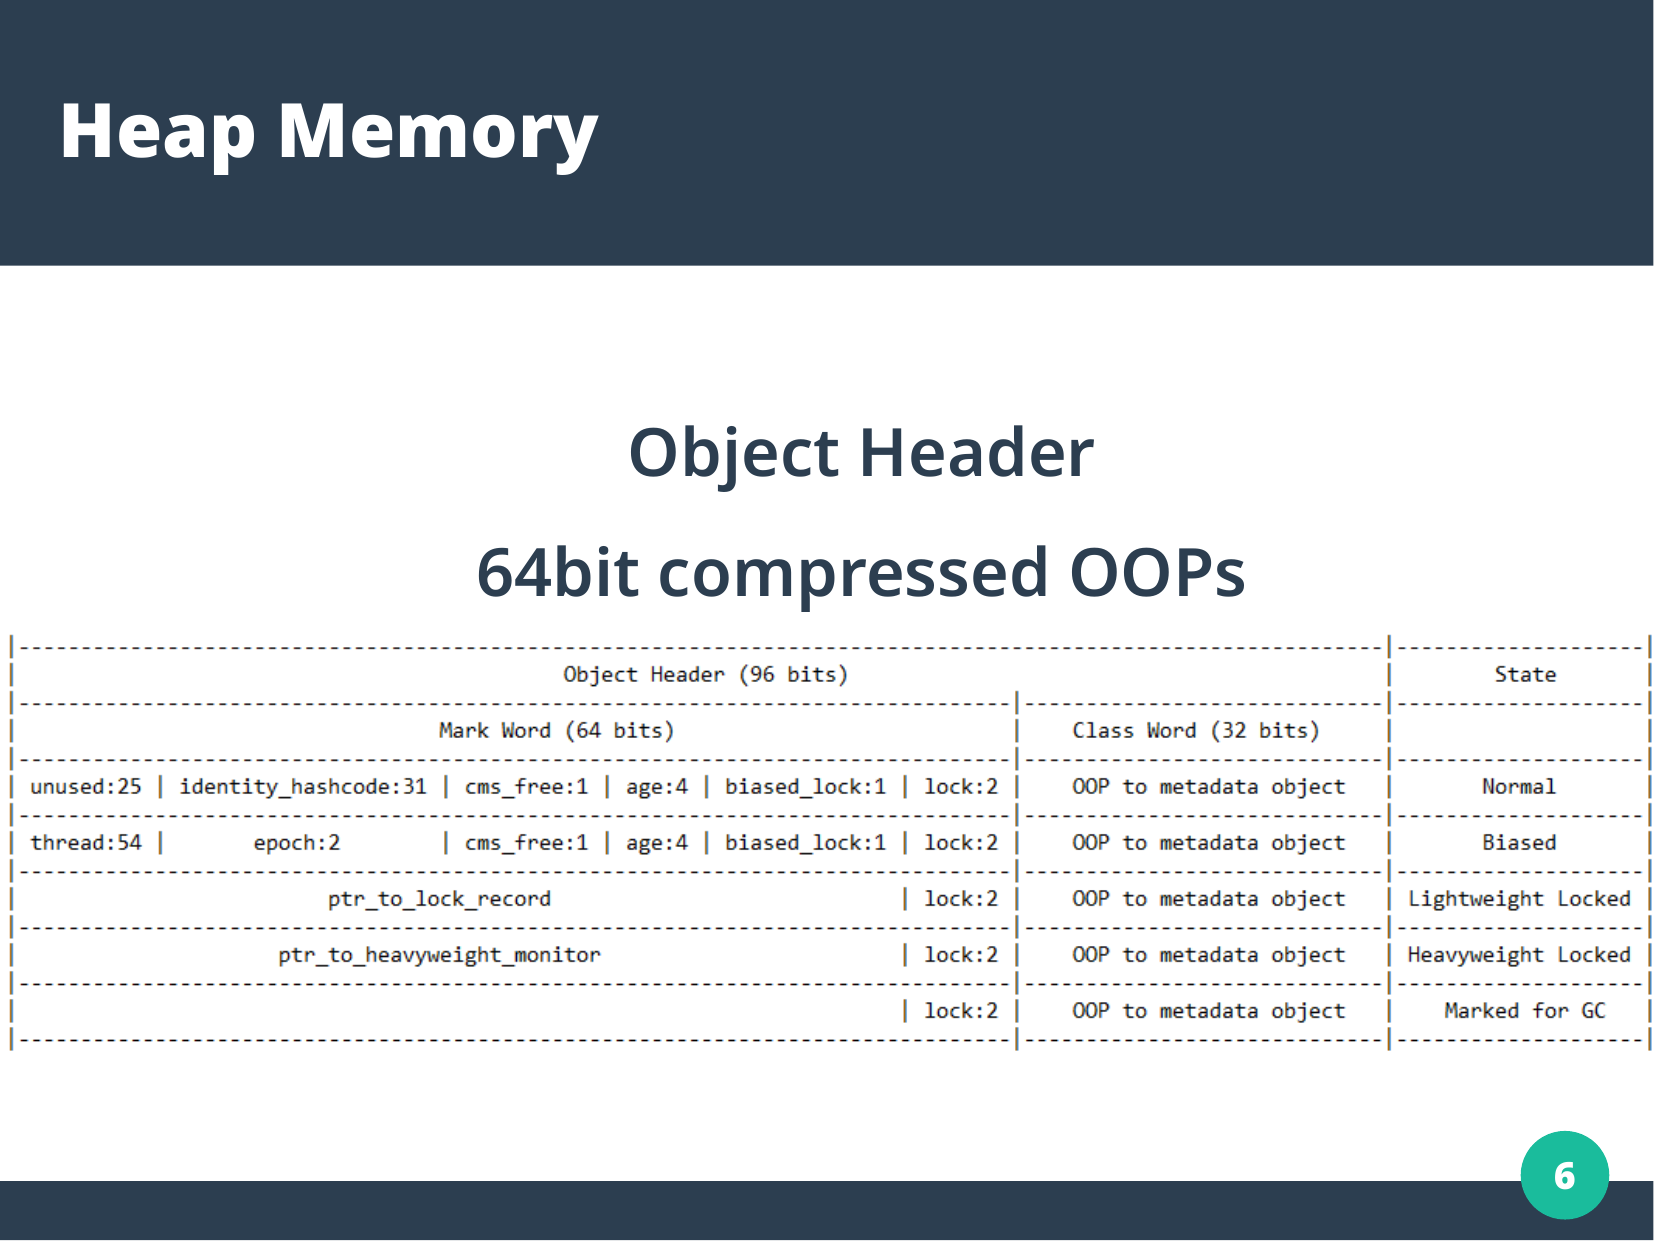

# Heap Memory
Object Header
64bit compressed OOPs
6